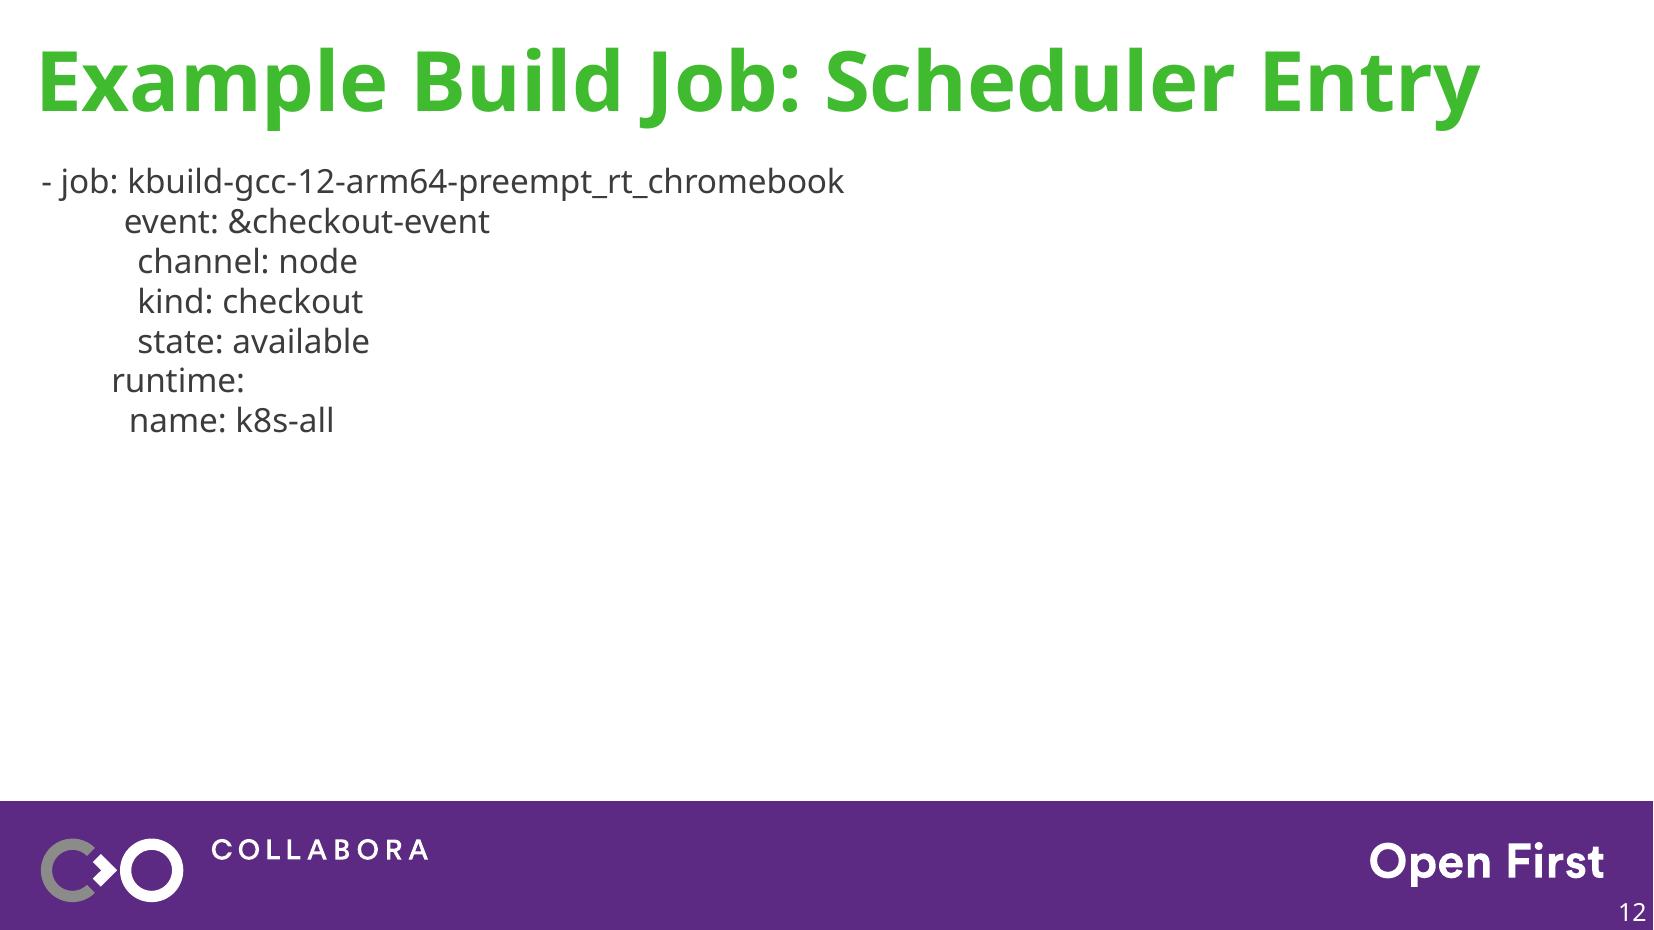

# Example Build Job: Scheduler Entry
- job: kbuild-gcc-12-arm64-preempt_rt_chromebook
 	 event: &checkout-event
 channel: node
 kind: checkout
 state: available
 runtime:
 name: k8s-all